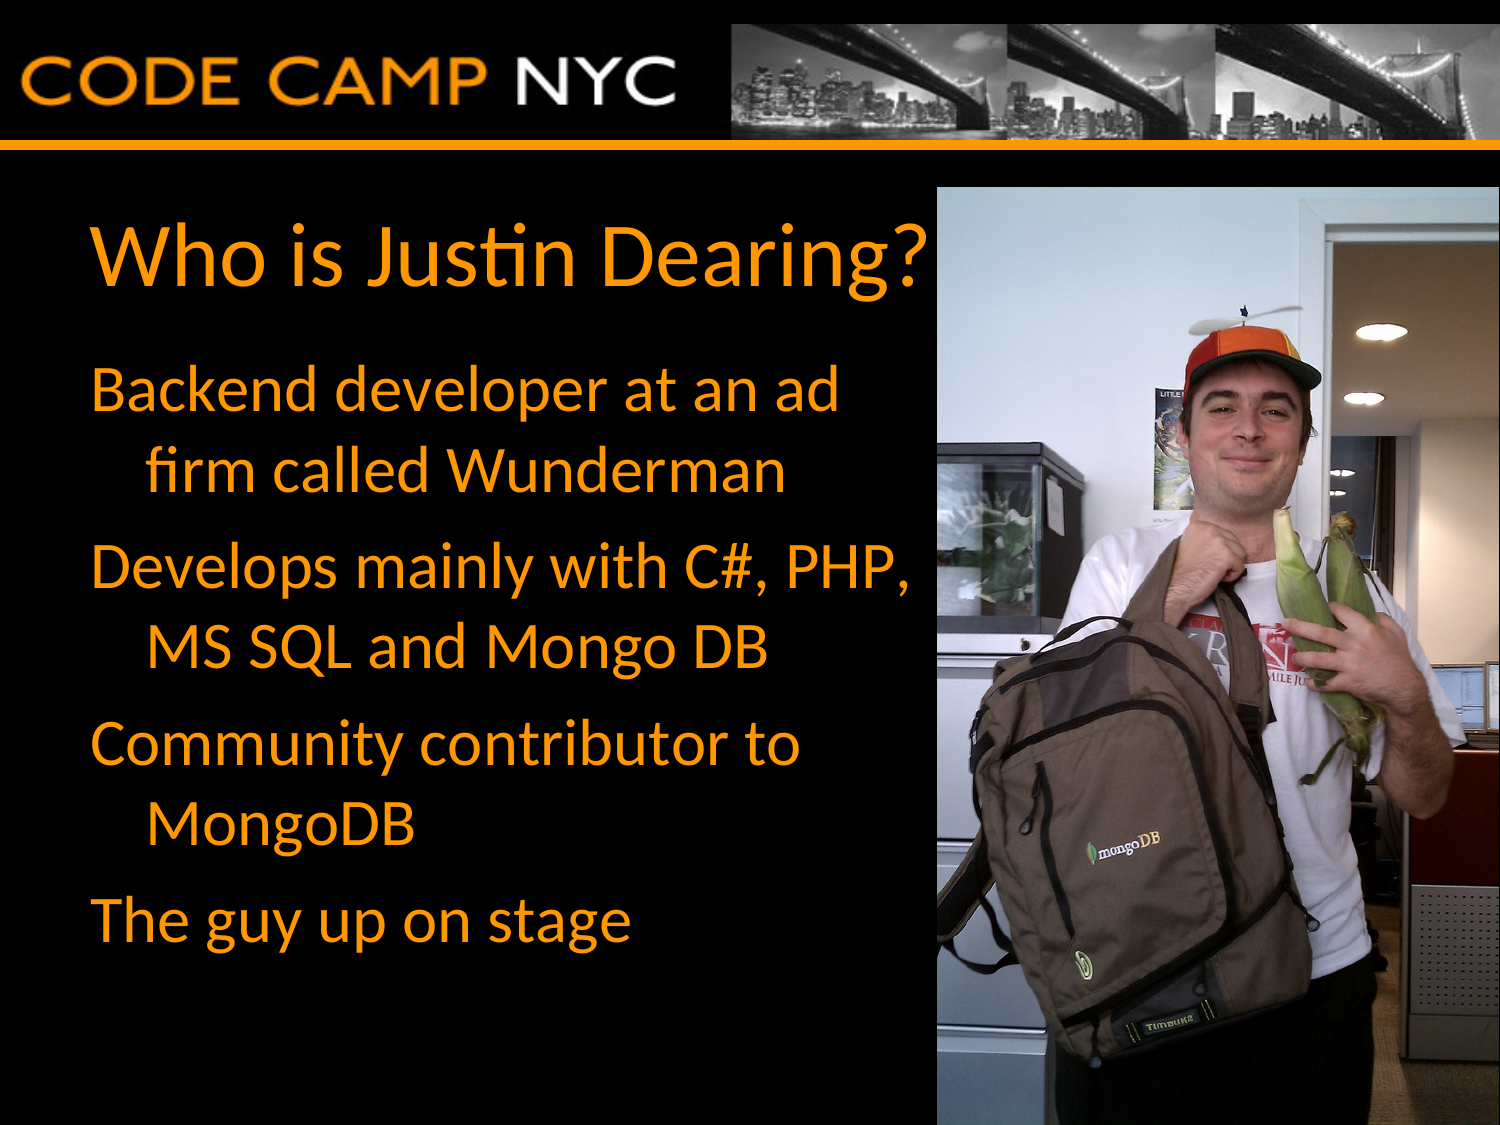

# Who is Justin Dearing?
Backend developer at an ad firm called Wunderman
Develops mainly with C#, PHP, MS SQL and Mongo DB
Community contributor to MongoDB
The guy up on stage